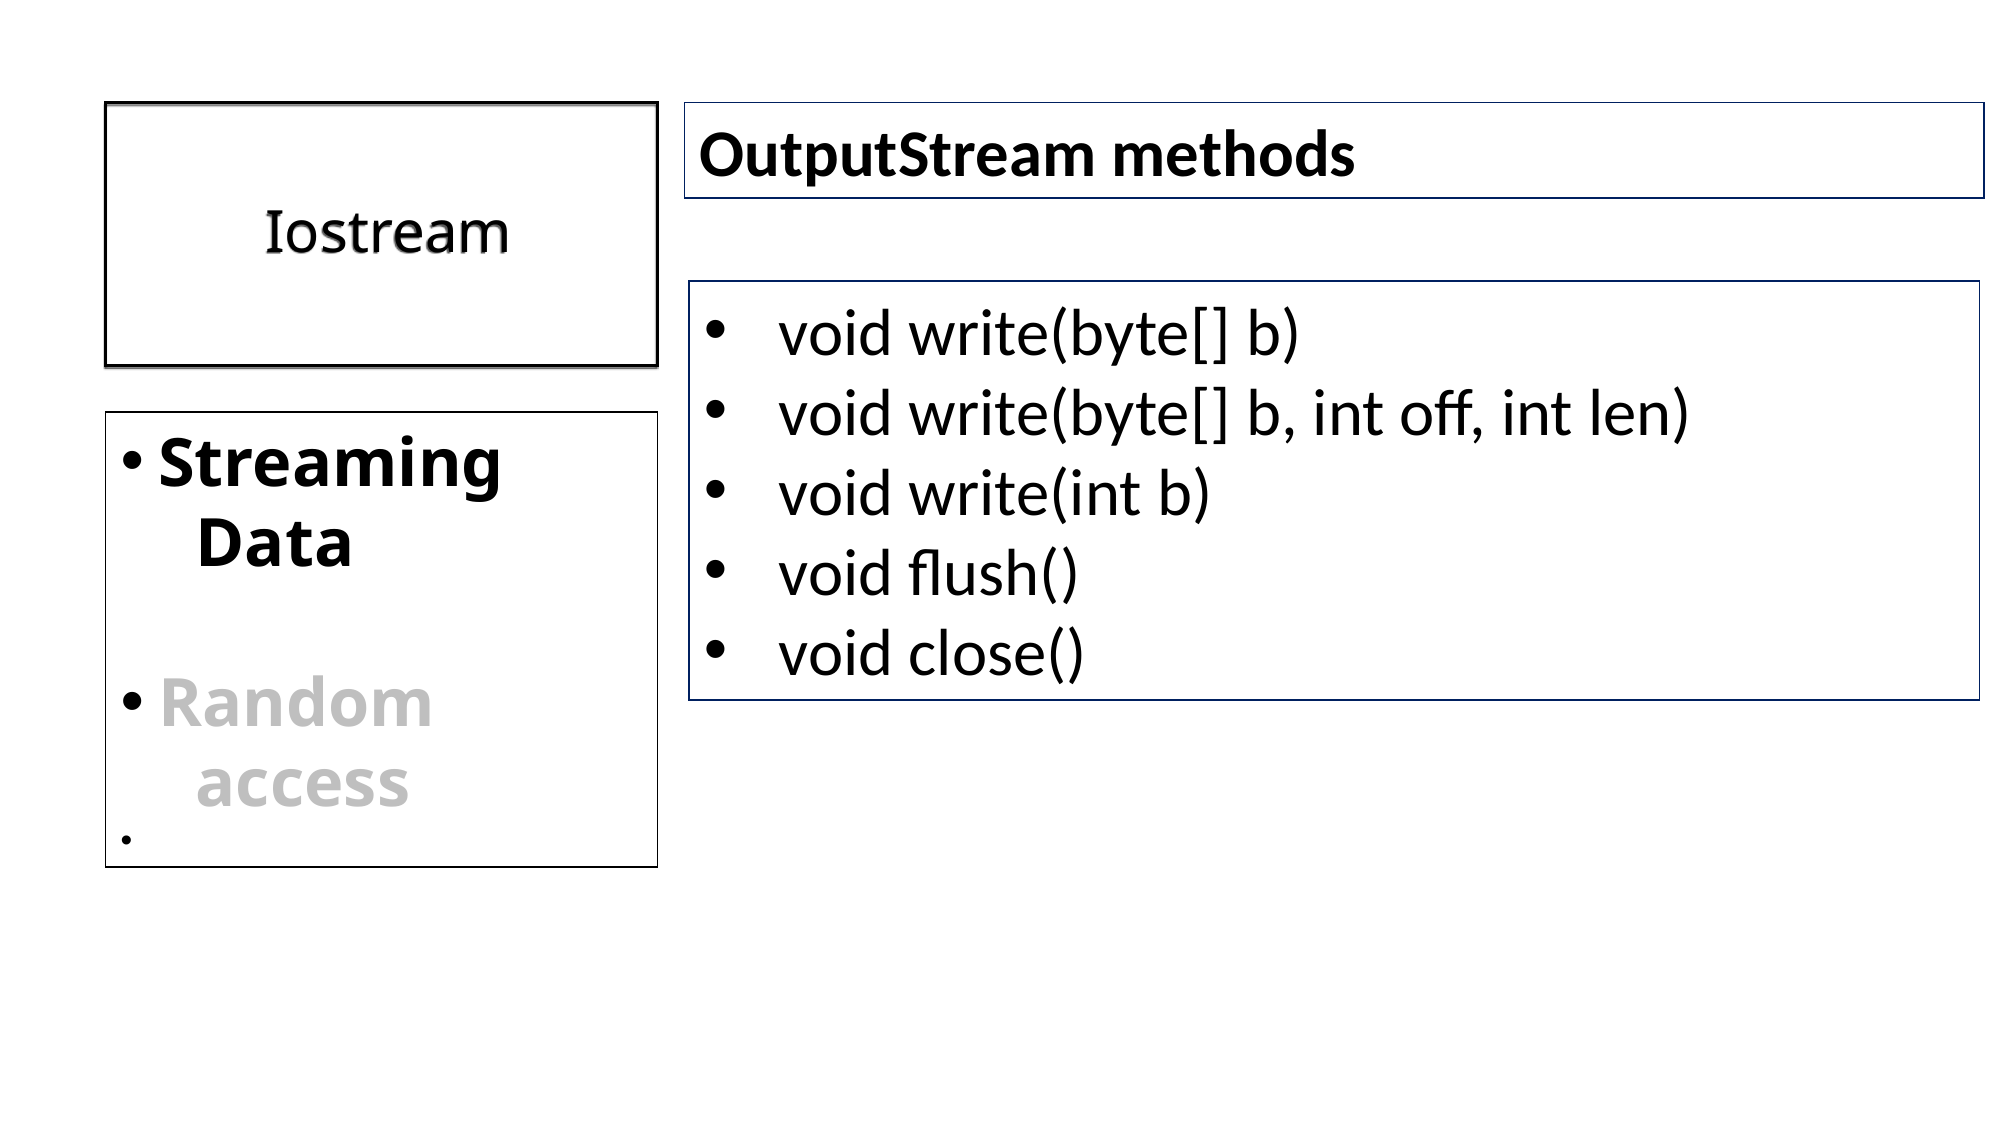

# Iostream
OutputStream methods
void write(byte[] b)
void write(byte[] b, int off, int len)
void write(int b)
void flush()
void close()
Streaming Data
Random access